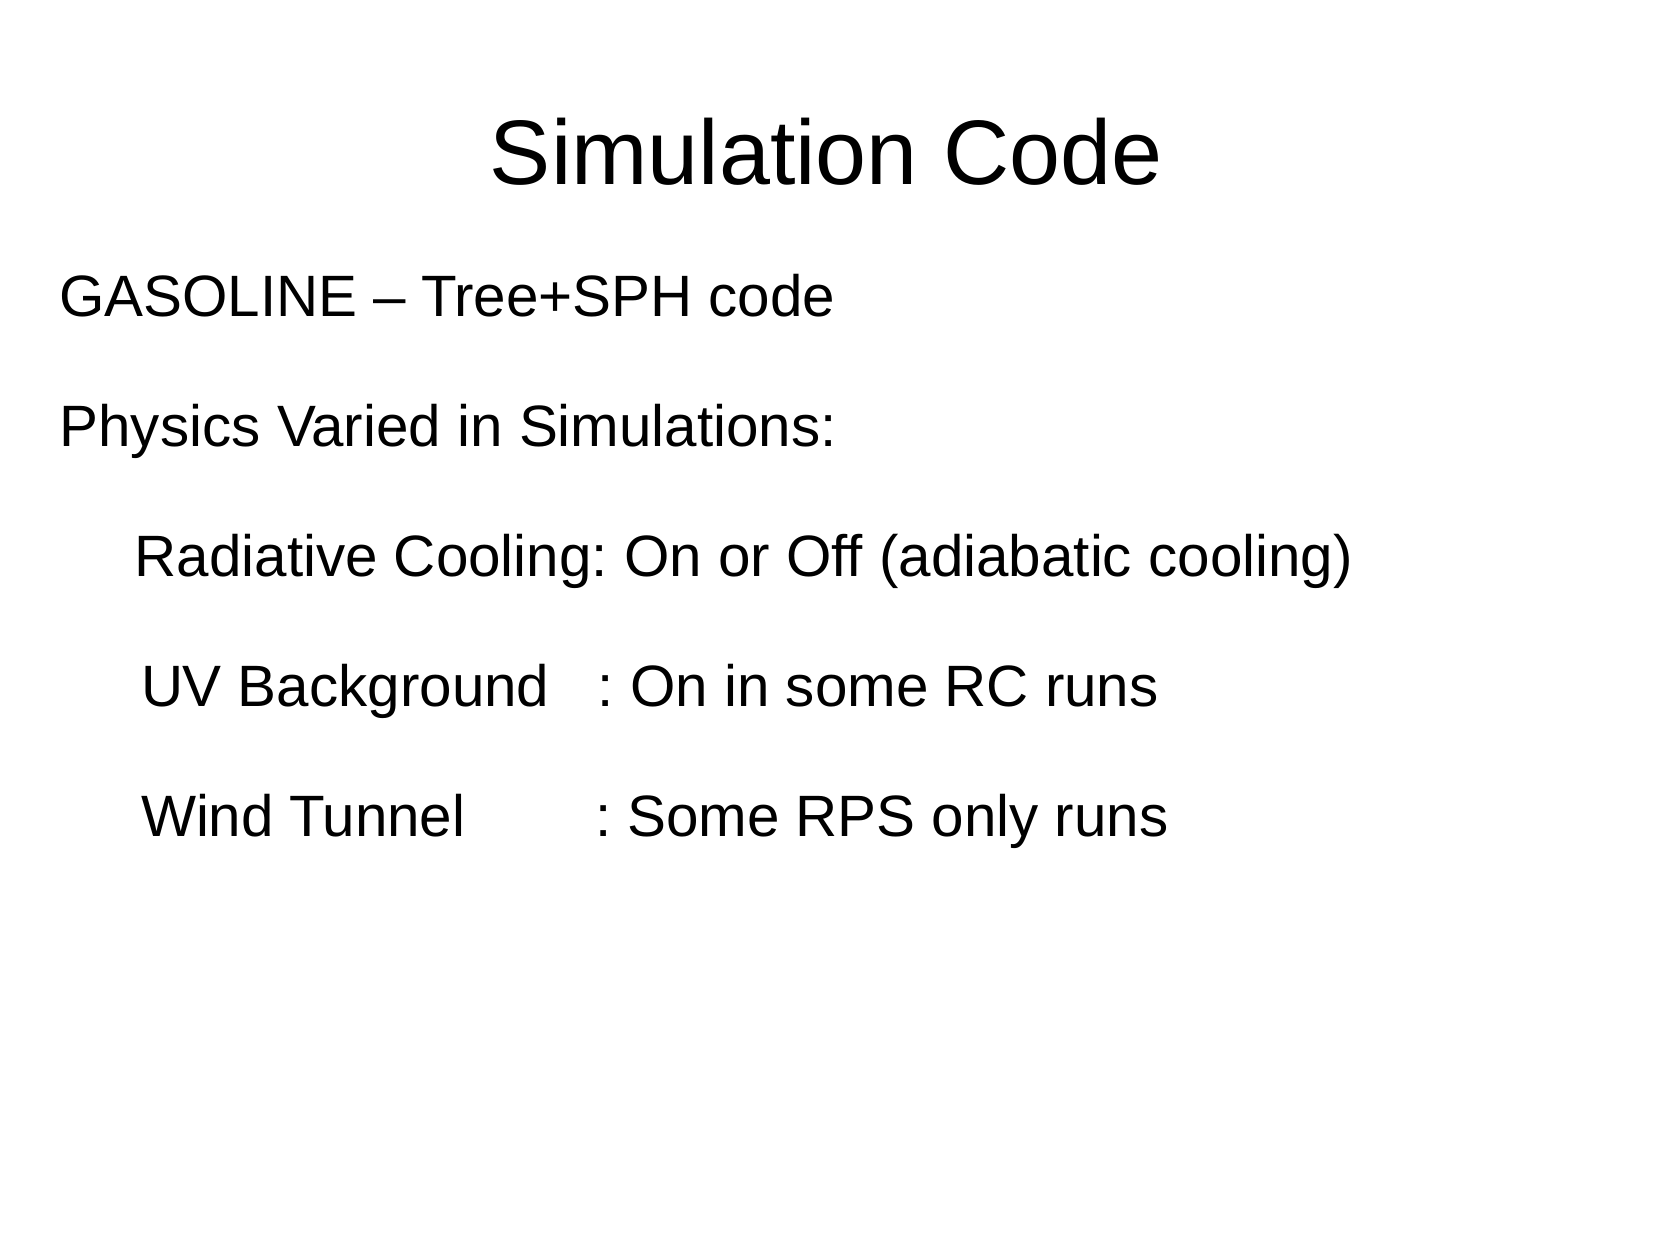

# Simulation Code
GASOLINE – Tree+SPH code
Physics Varied in Simulations:
	Radiative Cooling: On or Off (adiabatic cooling)
 UV Background : On in some RC runs
 Wind Tunnel : Some RPS only runs